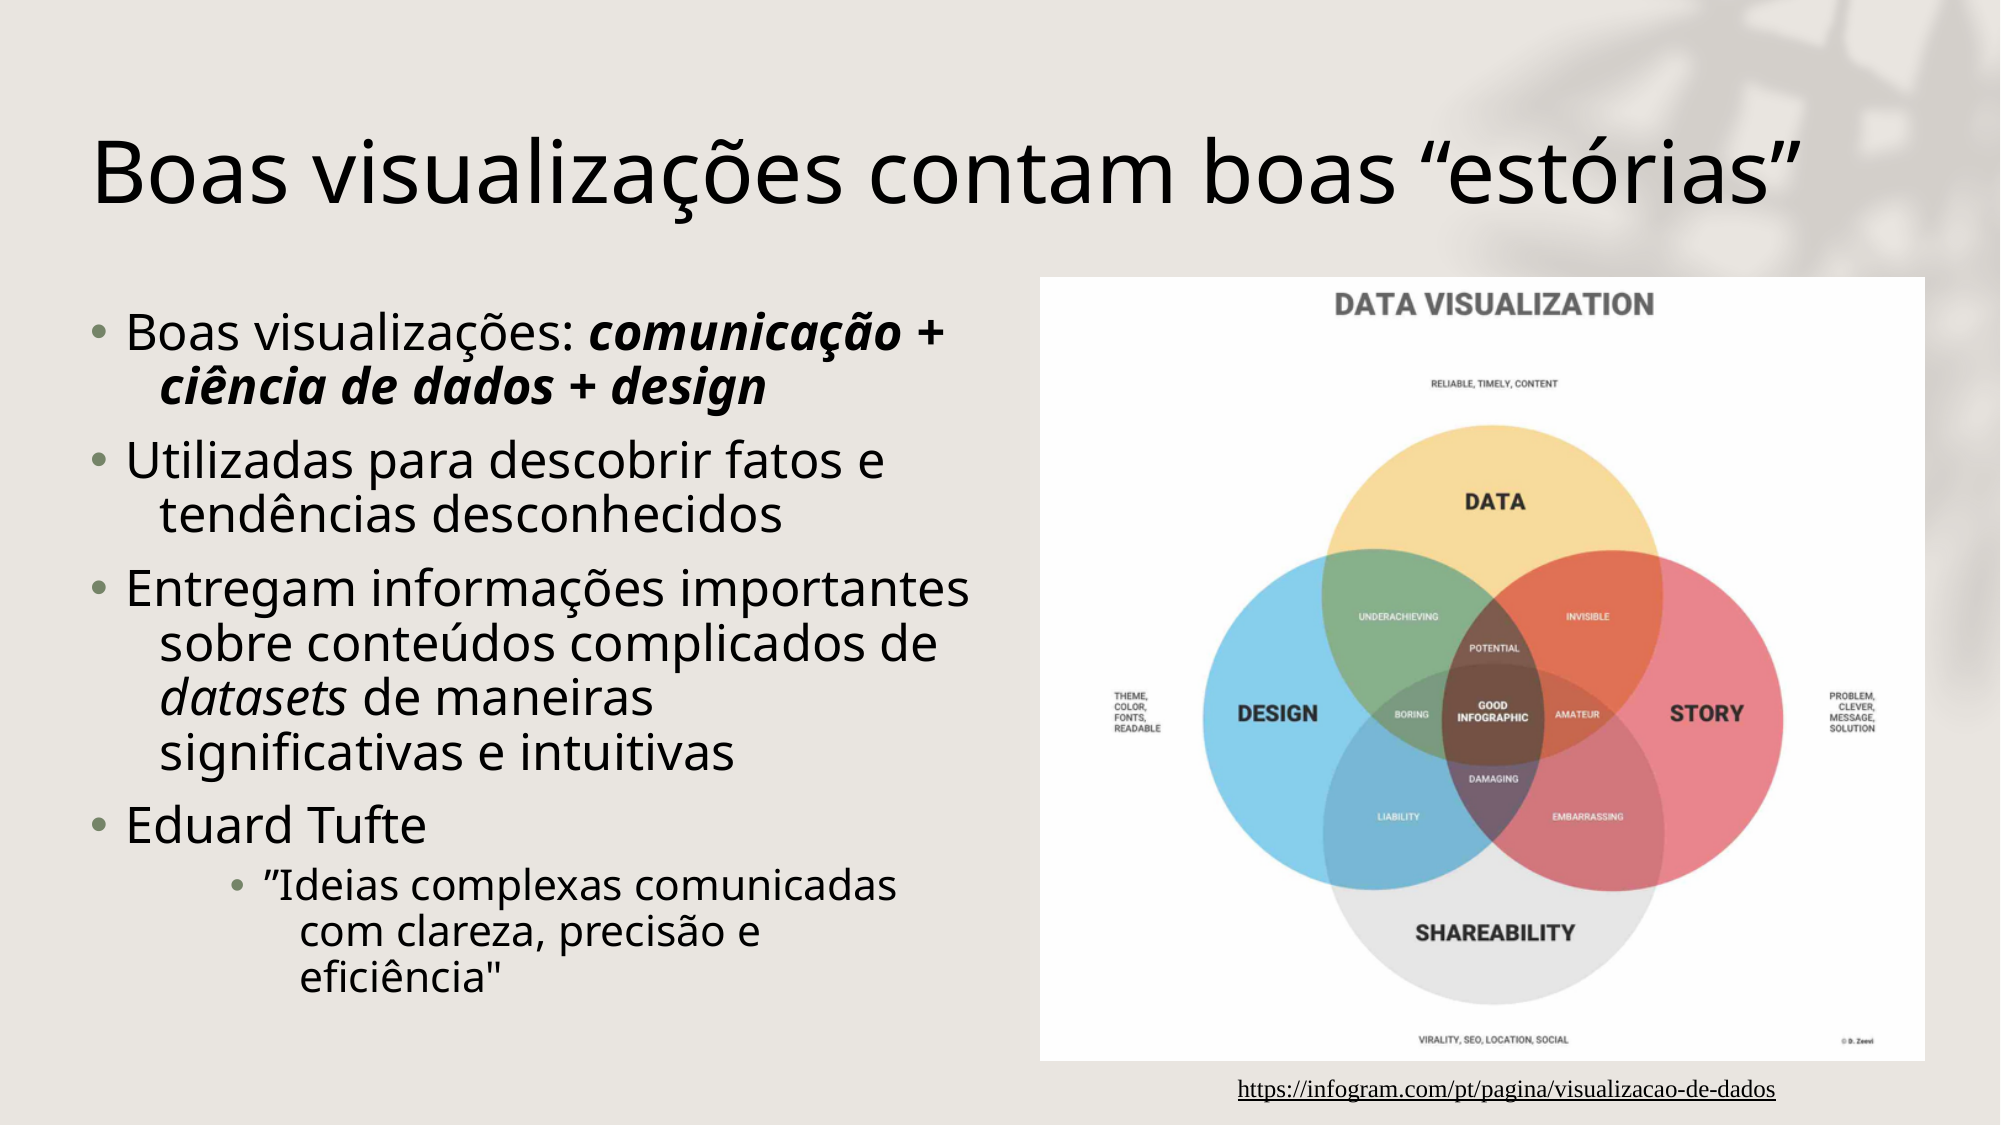

# Boas visualizações contam boas “estórias”
Boas visualizações: comunicação + ciência de dados + design
Utilizadas para descobrir fatos e tendências desconhecidos
Entregam informações importantes sobre conteúdos complicados de datasets de maneiras significativas e intuitivas
Eduard Tufte
”Ideias complexas comunicadas com clareza, precisão e eficiência"
https://infogram.com/pt/pagina/visualizacao-de-dados